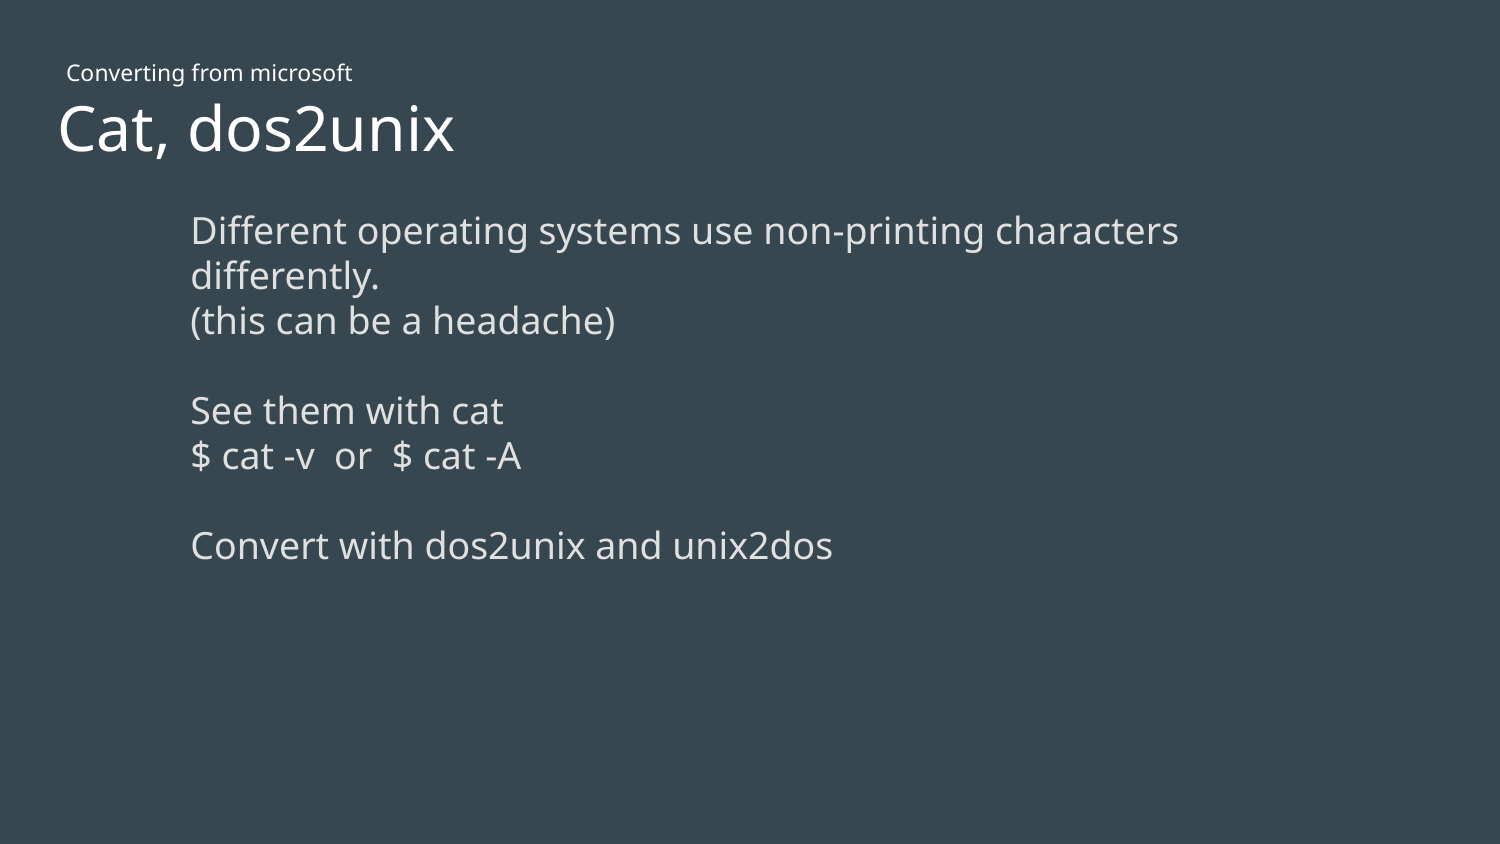

Converting from microsoft
# Cat, dos2unix
Different operating systems use non-printing characters differently.
(this can be a headache)
See them with cat
$ cat -v or $ cat -A
Convert with dos2unix and unix2dos